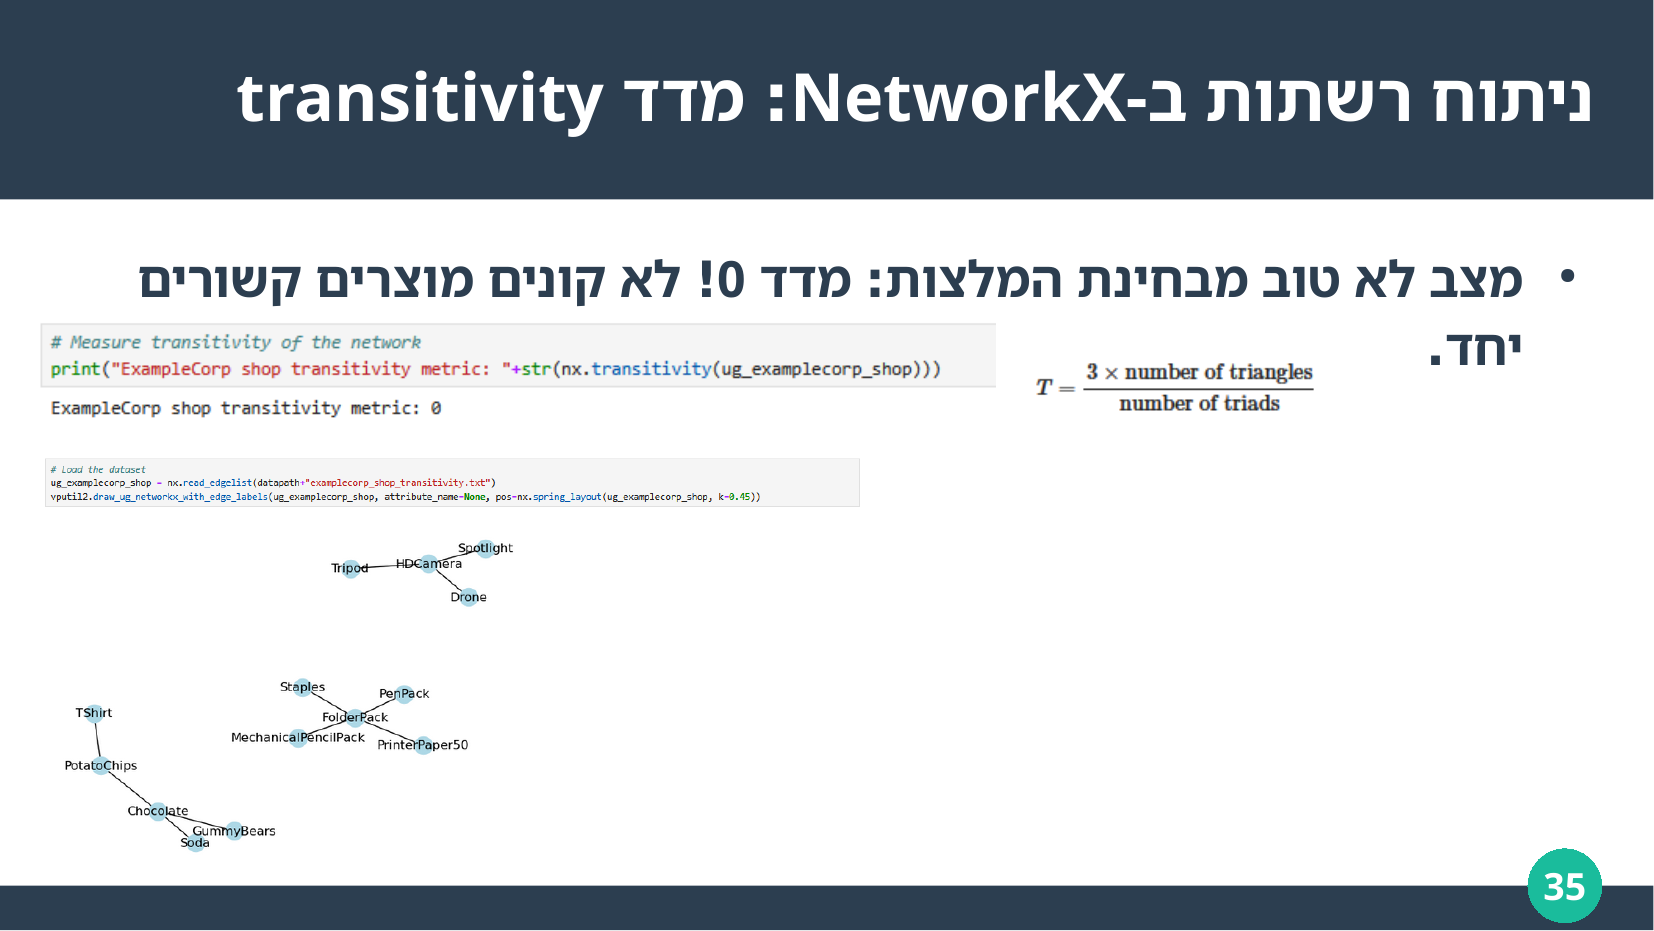

# ניתוח רשתות ב-NetworkX: מדד transitivity
מצב לא טוב מבחינת המלצות: מדד 0! לא קונים מוצרים קשורים יחד.
35